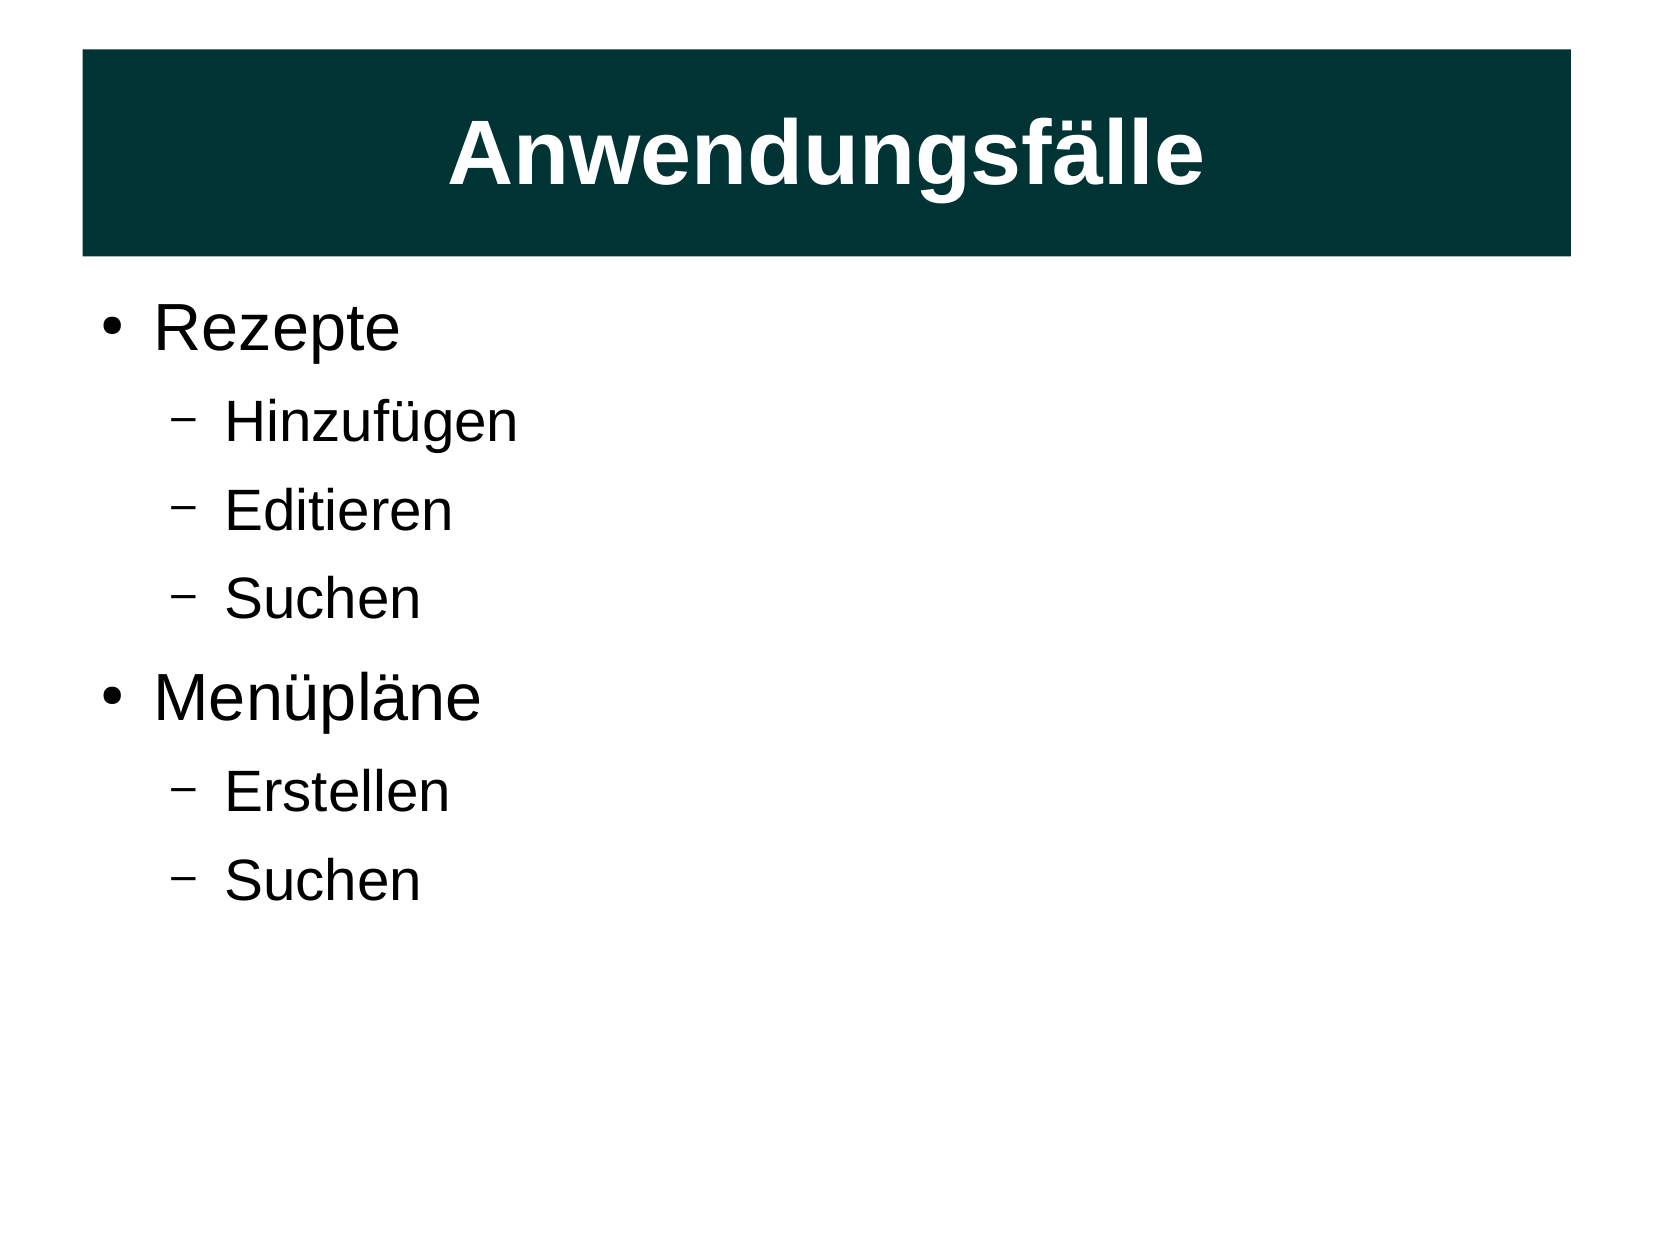

# Anwendungsfälle
Rezepte
Hinzufügen
Editieren
Suchen
Menüpläne
Erstellen
Suchen